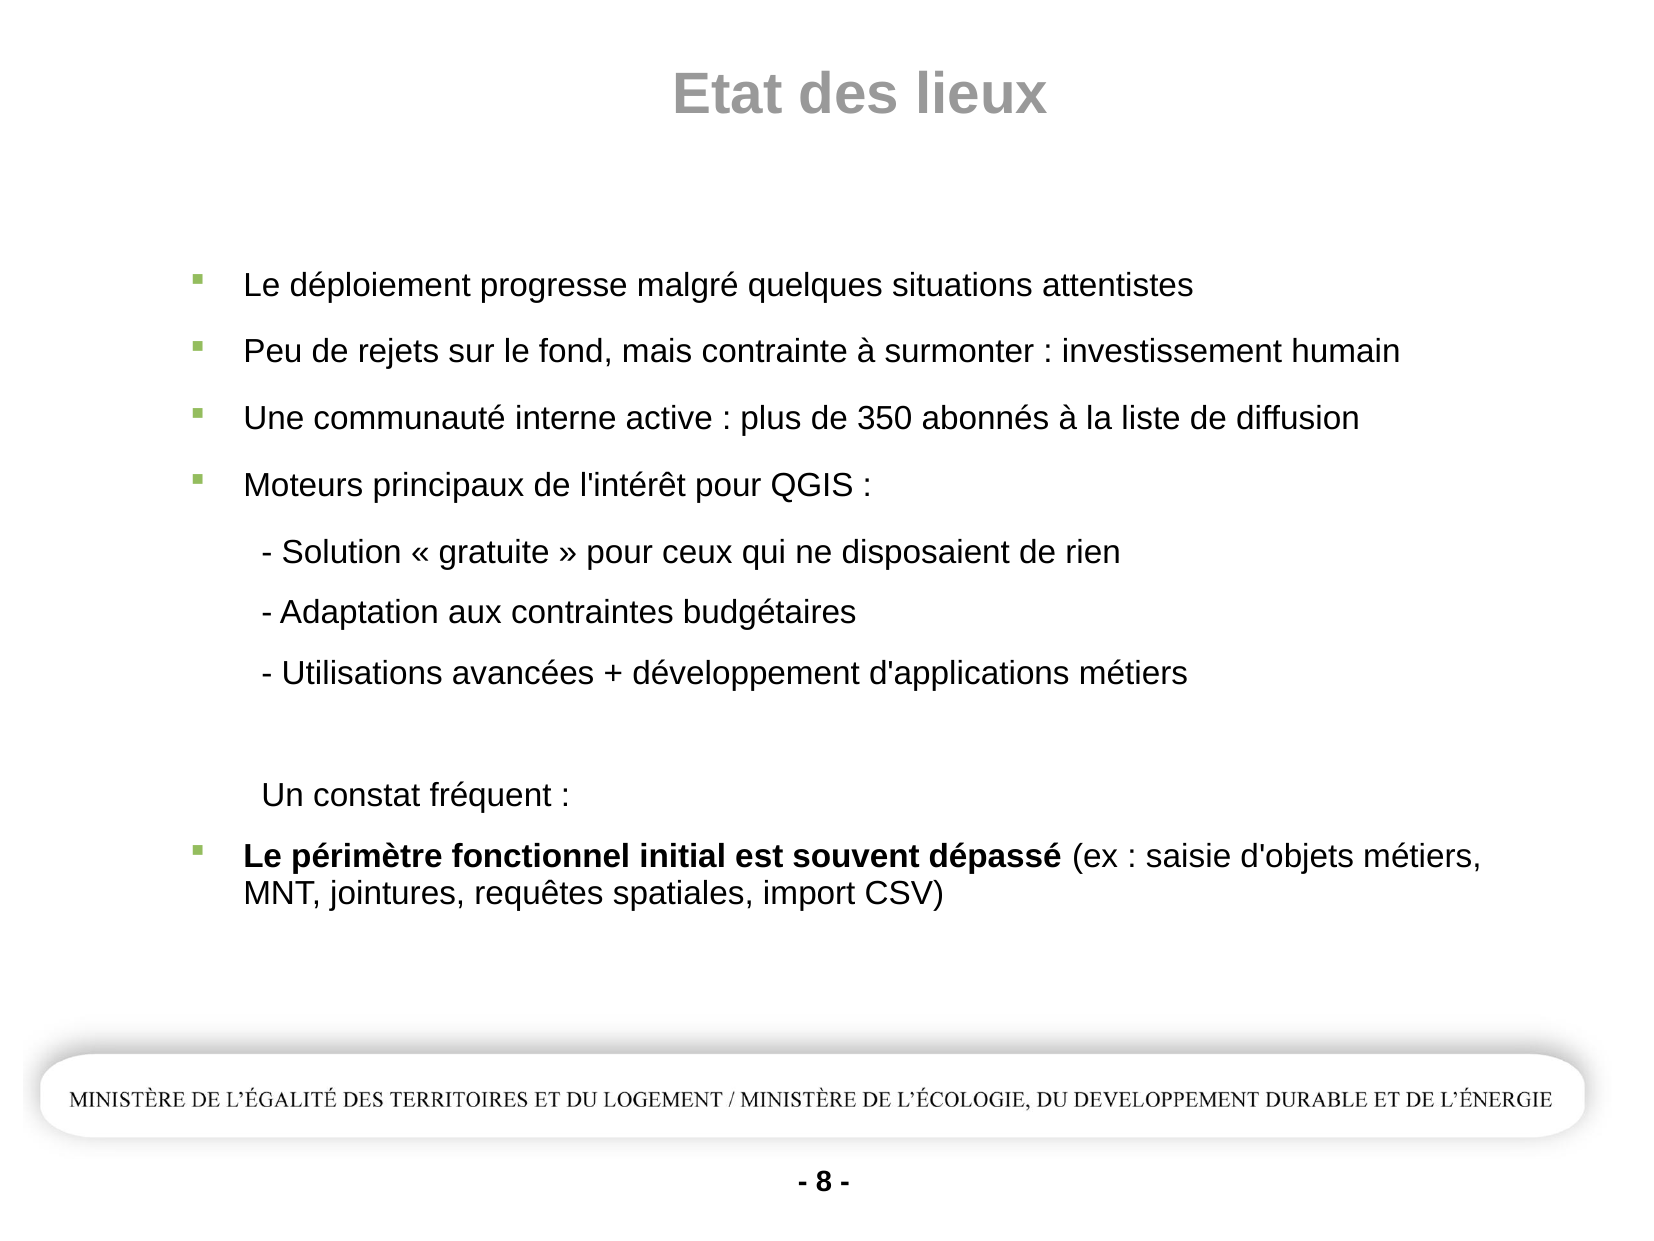

Etat des lieux
Le déploiement progresse malgré quelques situations attentistes
Peu de rejets sur le fond, mais contrainte à surmonter : investissement humain
Une communauté interne active : plus de 350 abonnés à la liste de diffusion
Moteurs principaux de l'intérêt pour QGIS :
- Solution « gratuite » pour ceux qui ne disposaient de rien
- Adaptation aux contraintes budgétaires
- Utilisations avancées + développement d'applications métiers
Un constat fréquent :
Le périmètre fonctionnel initial est souvent dépassé (ex : saisie d'objets métiers, MNT, jointures, requêtes spatiales, import CSV)